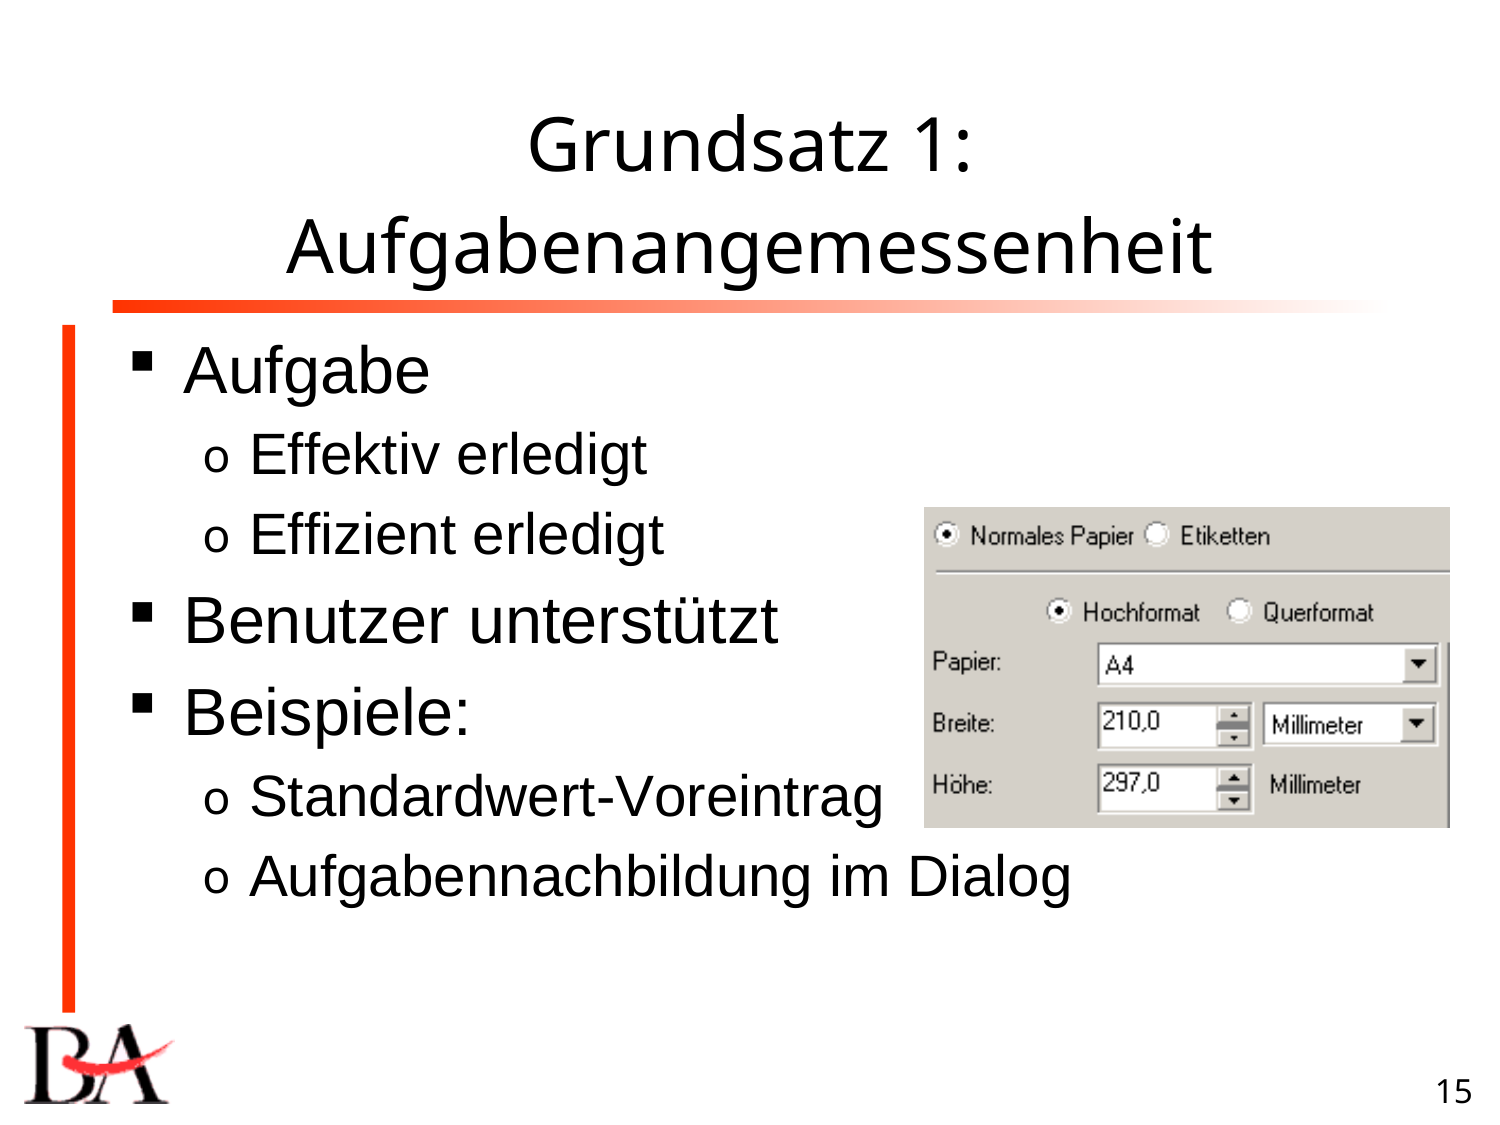

# Grundsatz 1: Aufgabenangemessenheit
Aufgabe
Effektiv erledigt
Effizient erledigt
Benutzer unterstützt
Beispiele:
Standardwert-Voreintrag
Aufgabennachbildung im Dialog